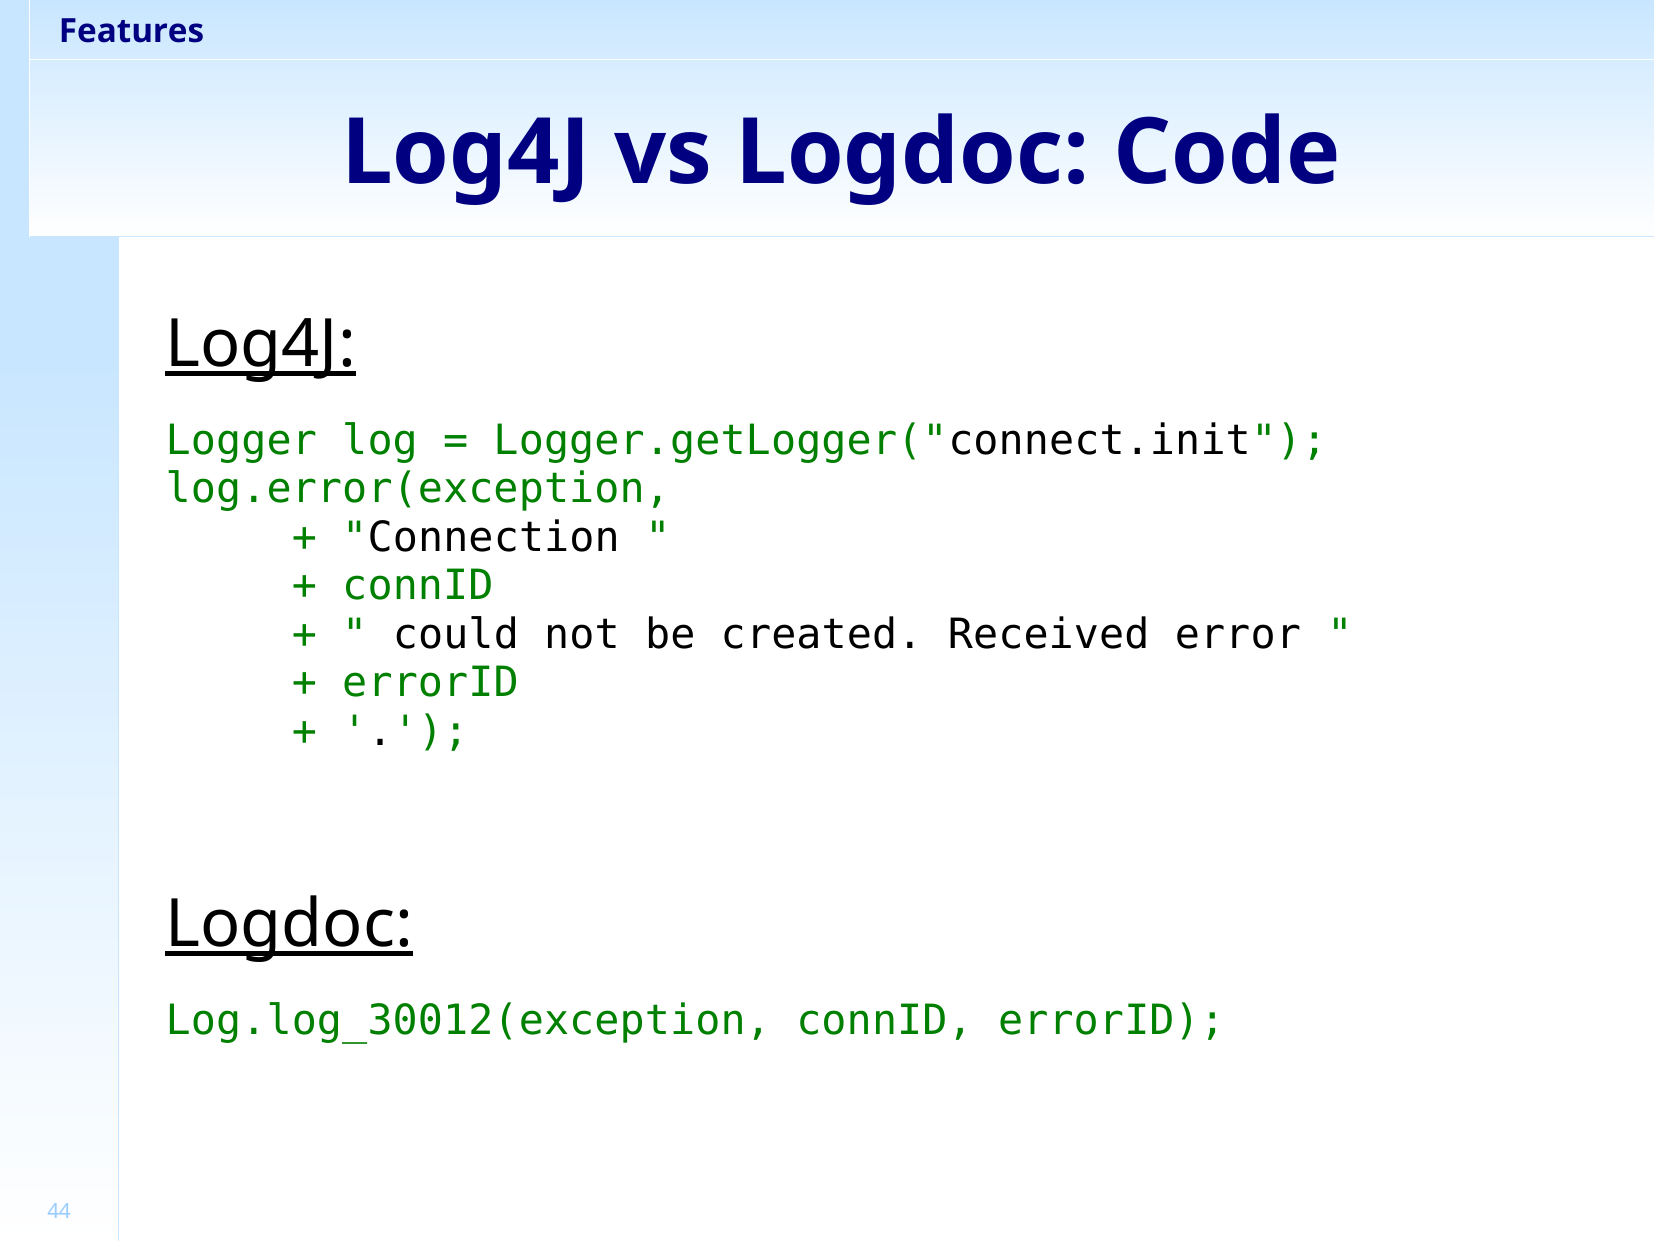

Features
# Log4J vs Logdoc: Code
Log4J:
Logger log = Logger.getLogger("connect.init");
log.error(exception,
 + "Connection "
 + connID
 + " could not be created. Received error "
 + errorID
 + '.');
Logdoc:
Log.log_30012(exception, connID, errorID);